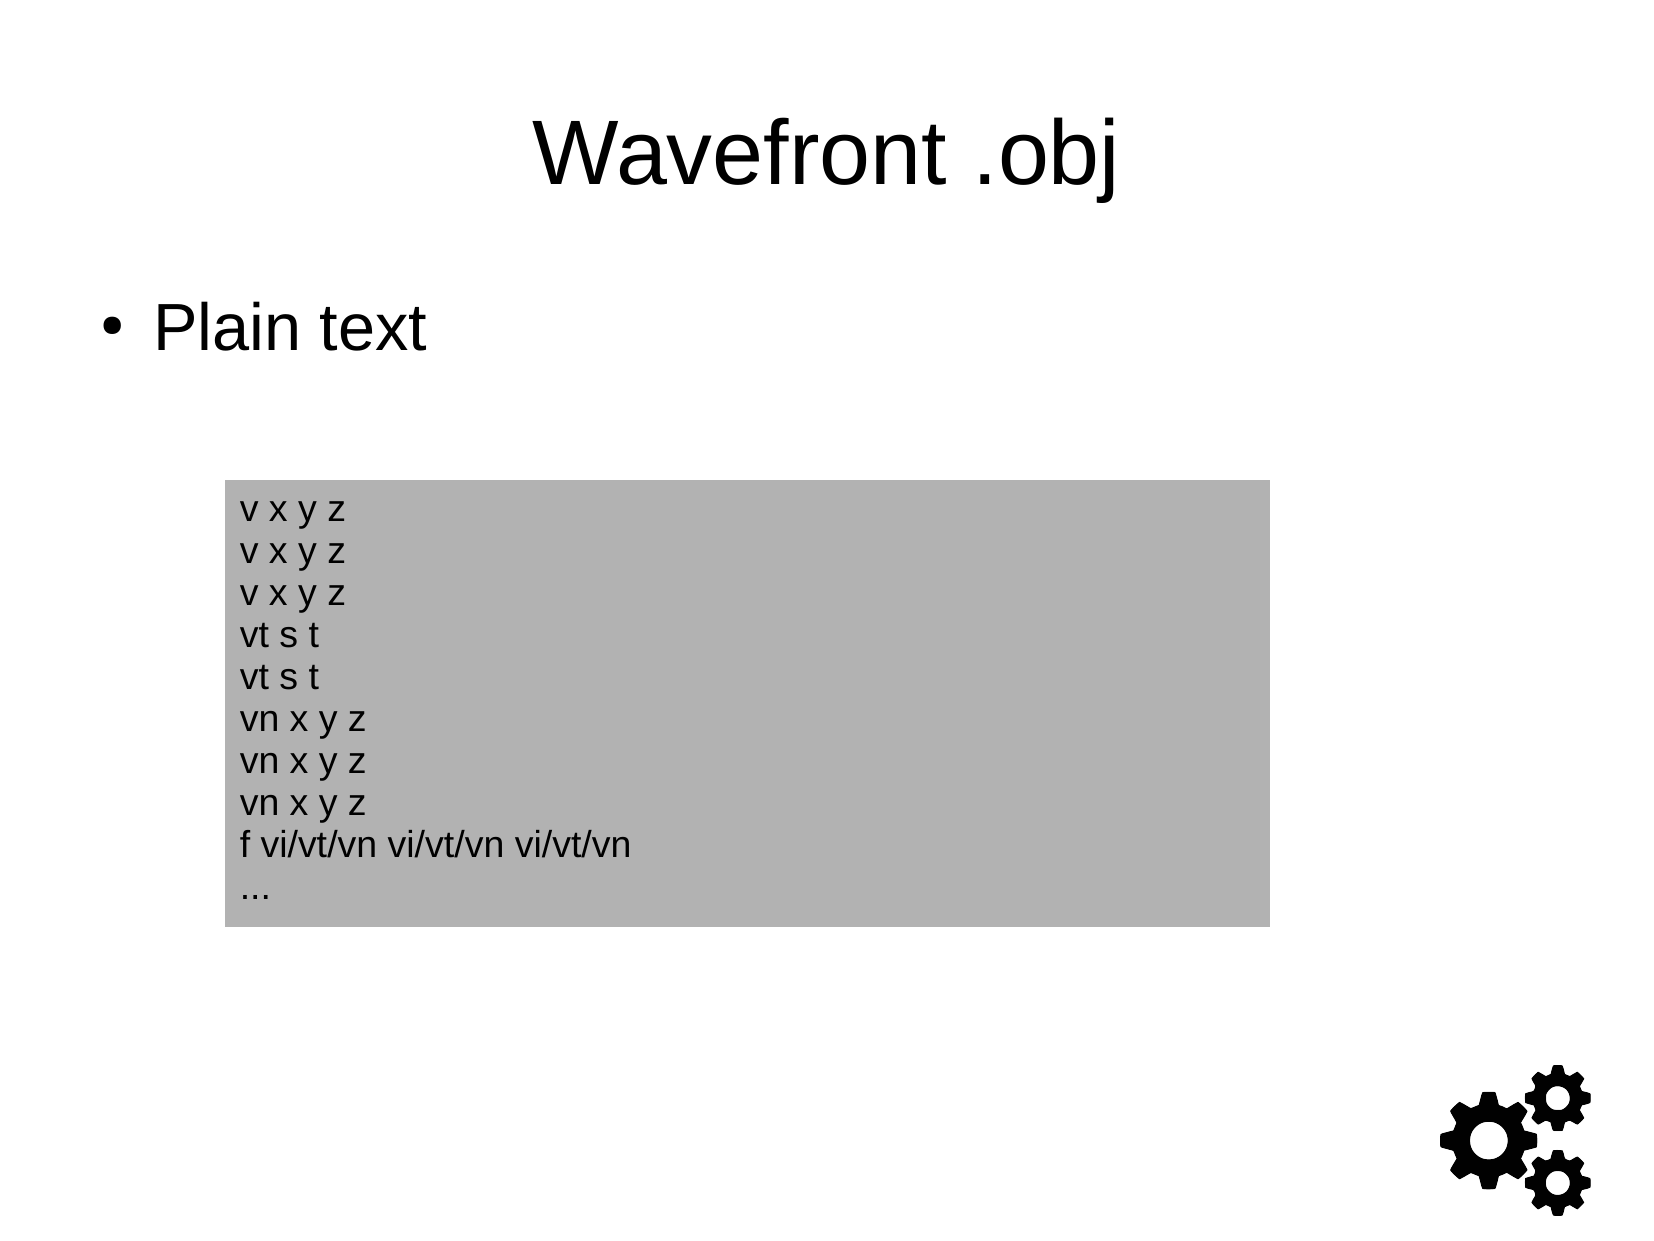

# Wavefront .obj
Plain text
v x y z
v x y z
v x y z
vt s t
vt s t
vn x y z
vn x y z
vn x y z
f vi/vt/vn vi/vt/vn vi/vt/vn
...